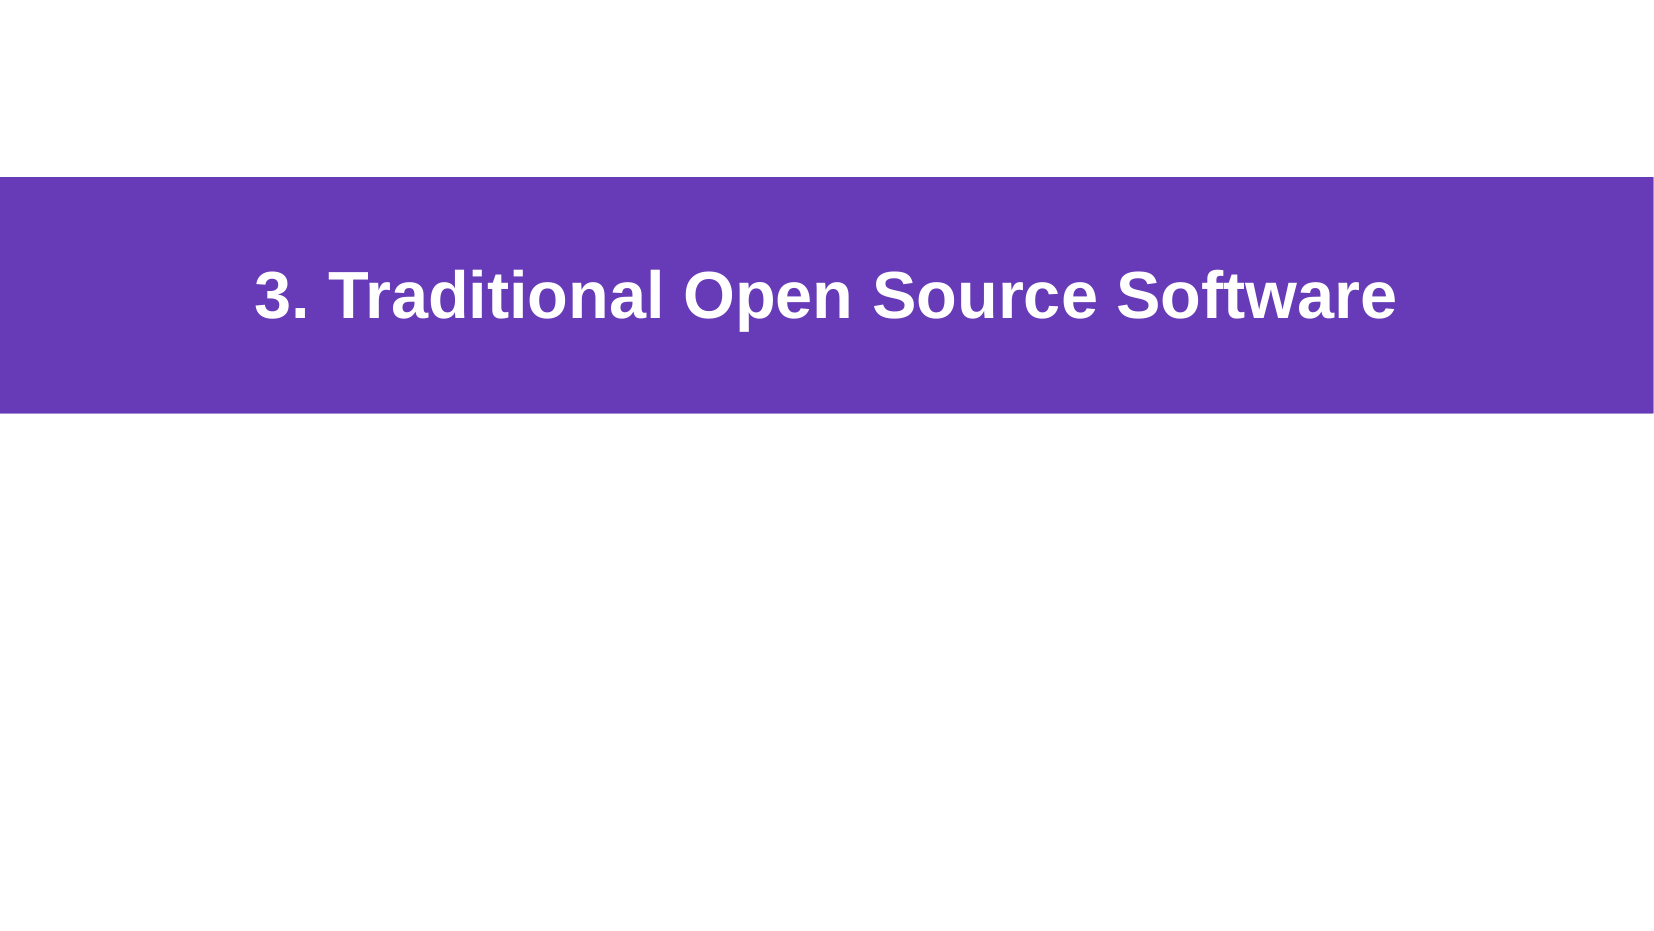

# A (very) short history
3. Traditional Open Source Software